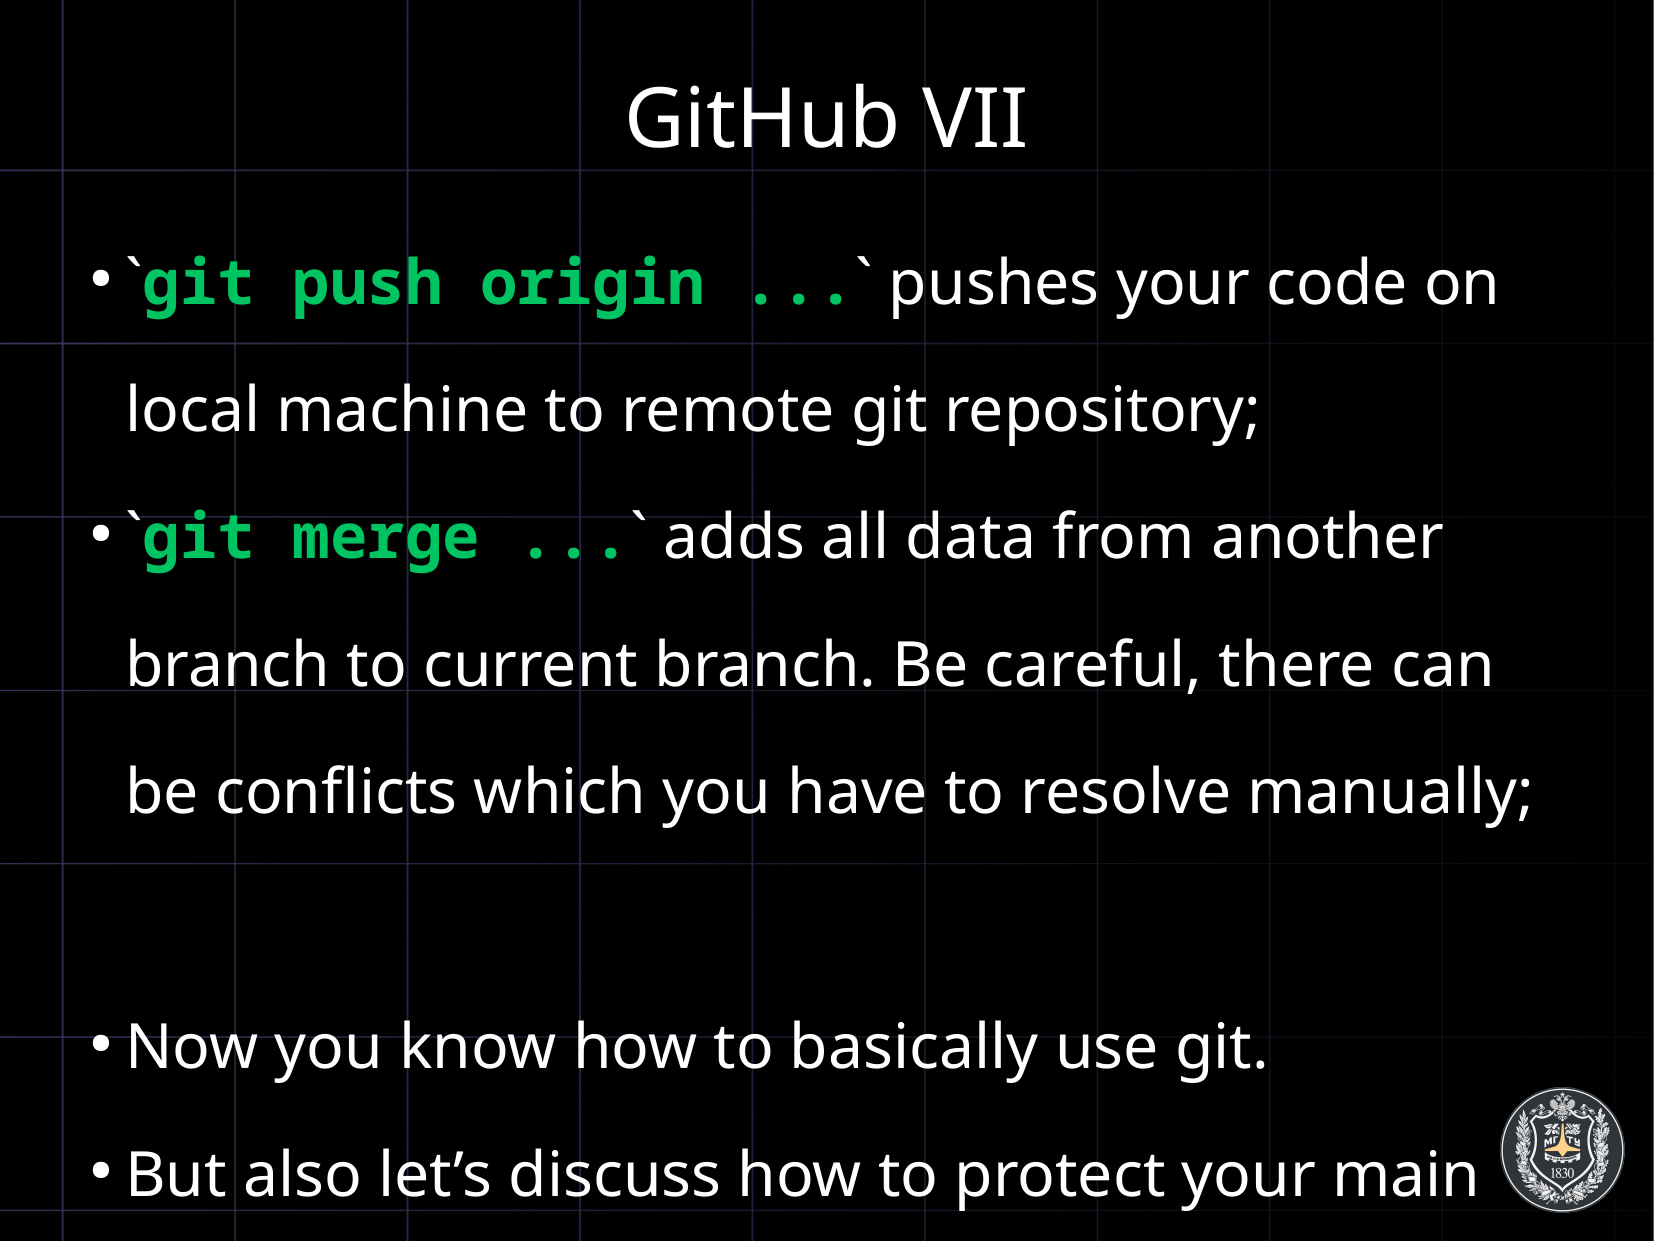

# GitHub VII
`git push origin ...` pushes your code on local machine to remote git repository;
`git merge ...` adds all data from another branch to current branch. Be careful, there can be conflicts which you have to resolve manually;
Now you know how to basically use git.
But also let’s discuss how to protect your main branch and use Pull Requests.